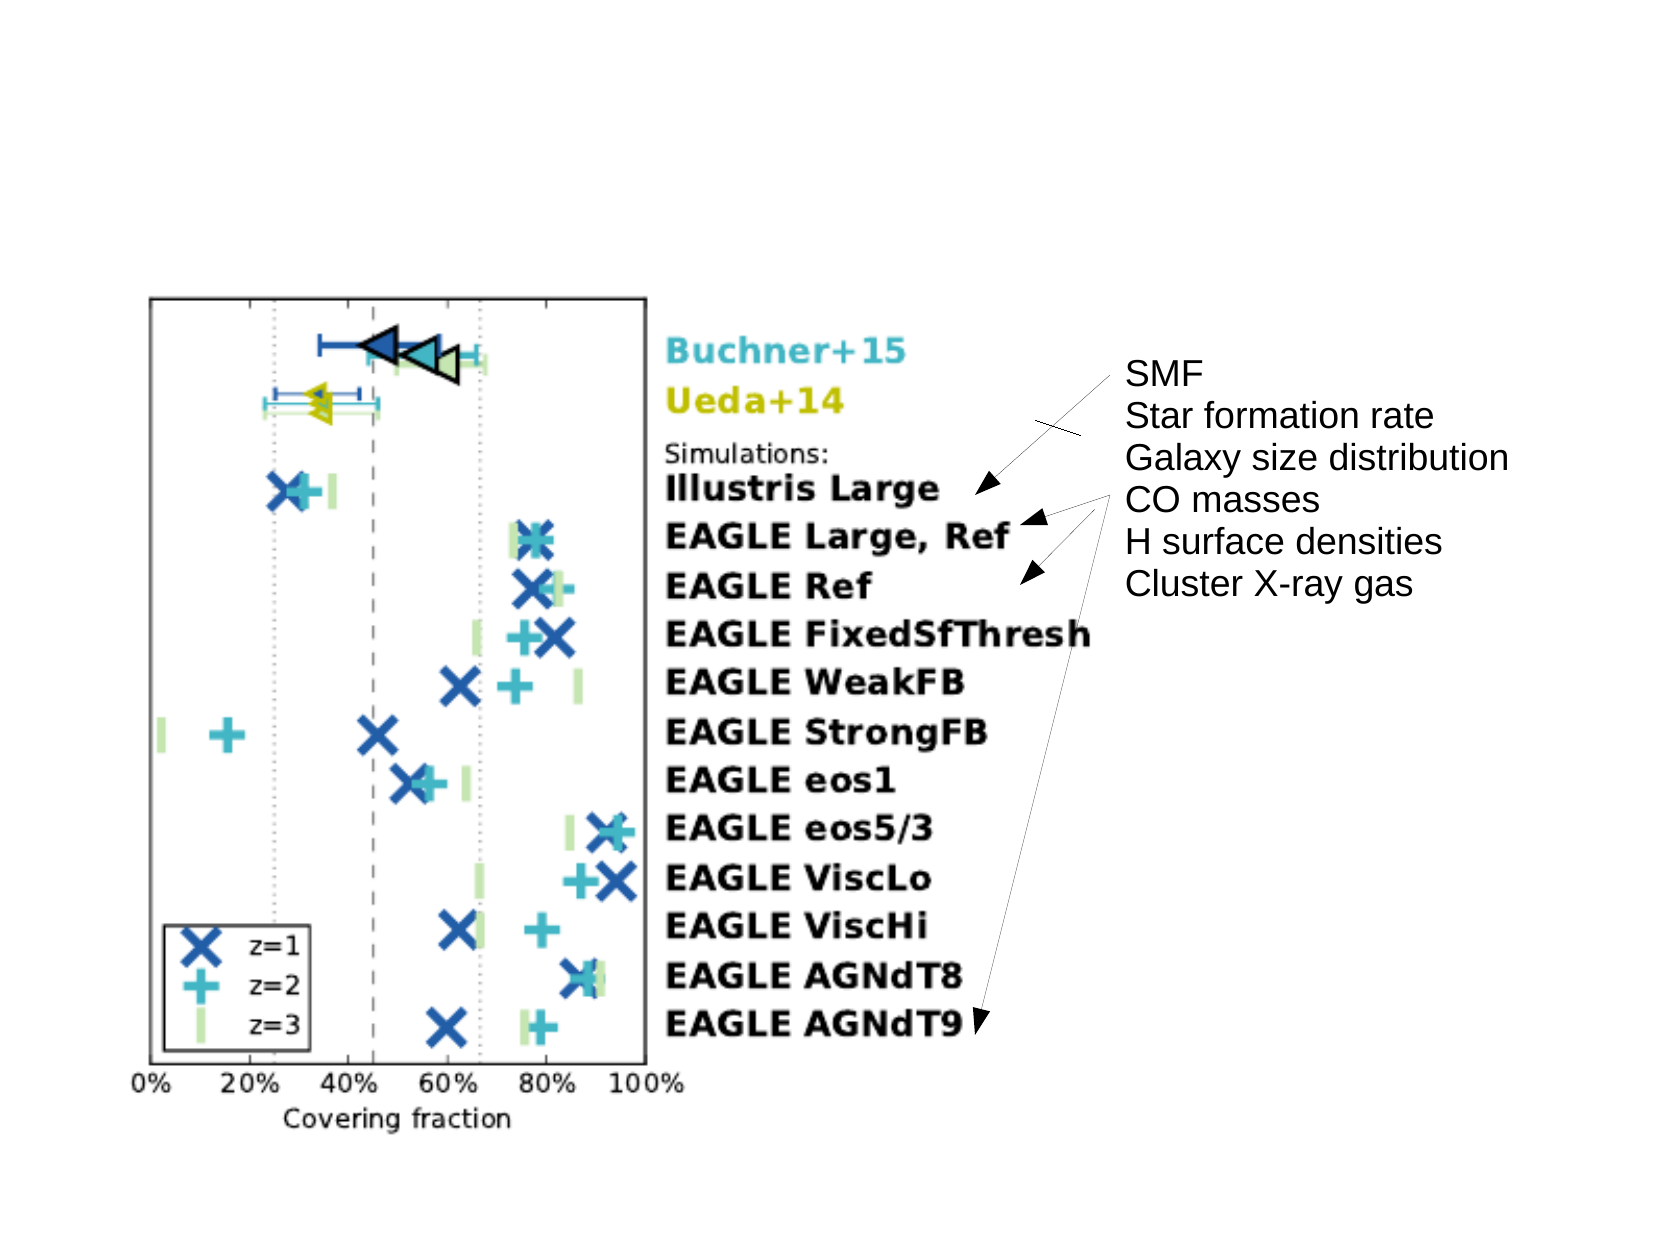

#
SMF
Star formation rate
Galaxy size distribution
CO masses
H surface densities
Cluster X-ray gas